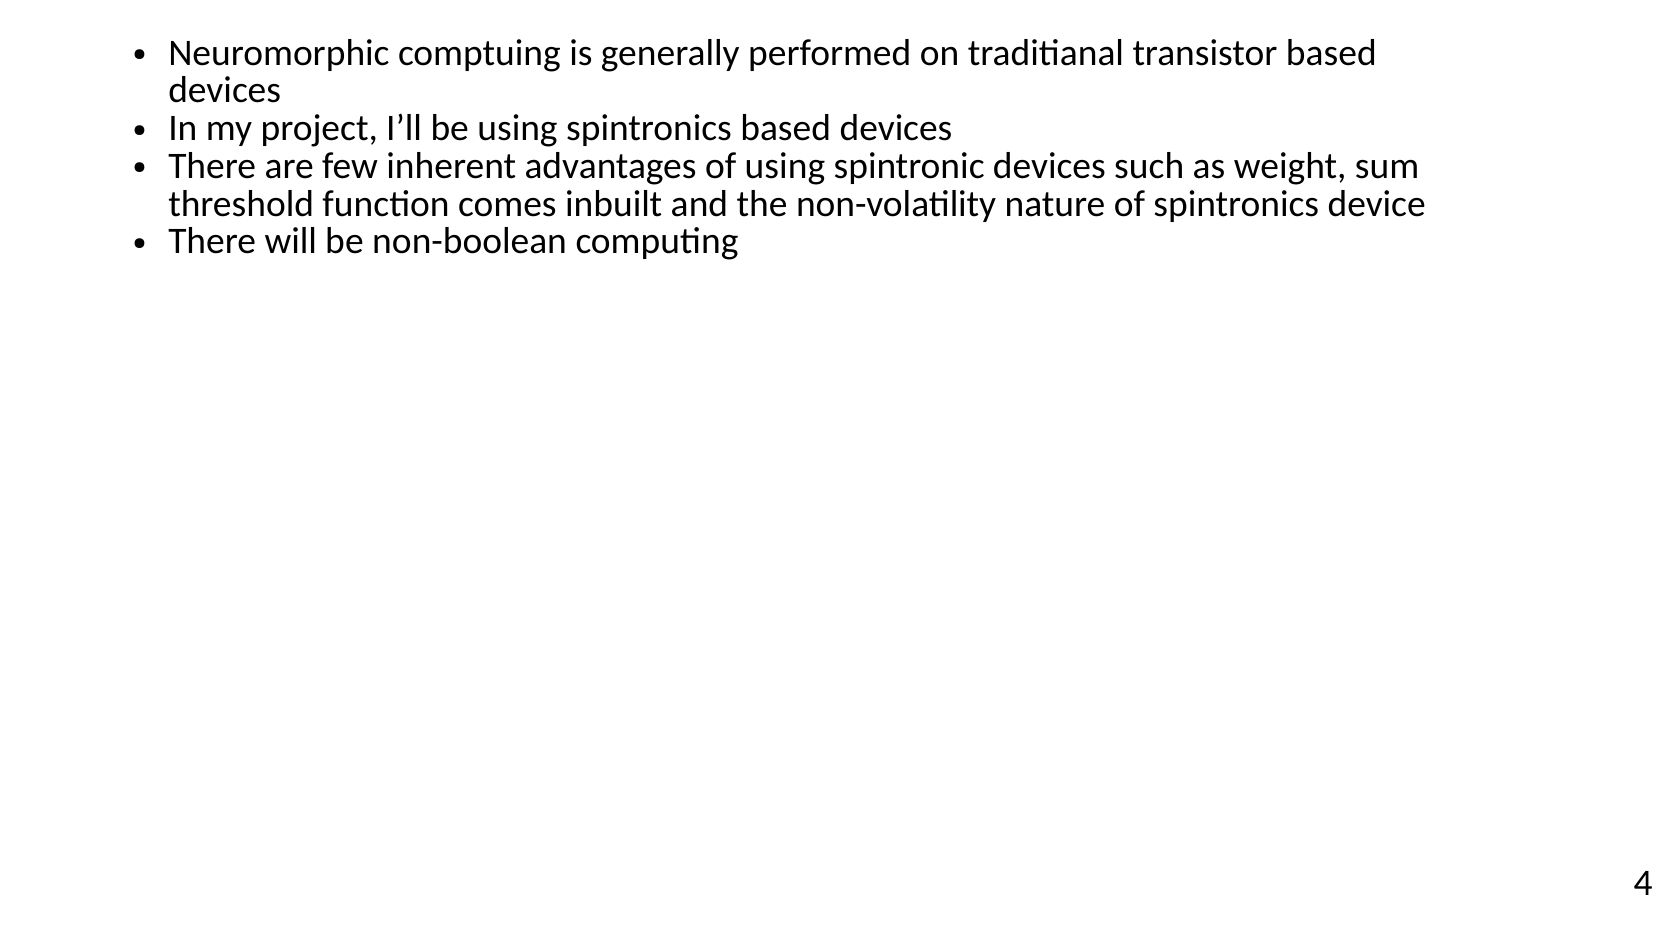

Neuromorphic comptuing is generally performed on traditianal transistor based devices
In my project, I’ll be using spintronics based devices
There are few inherent advantages of using spintronic devices such as weight, sum threshold function comes inbuilt and the non-volatility nature of spintronics device
There will be non-boolean computing